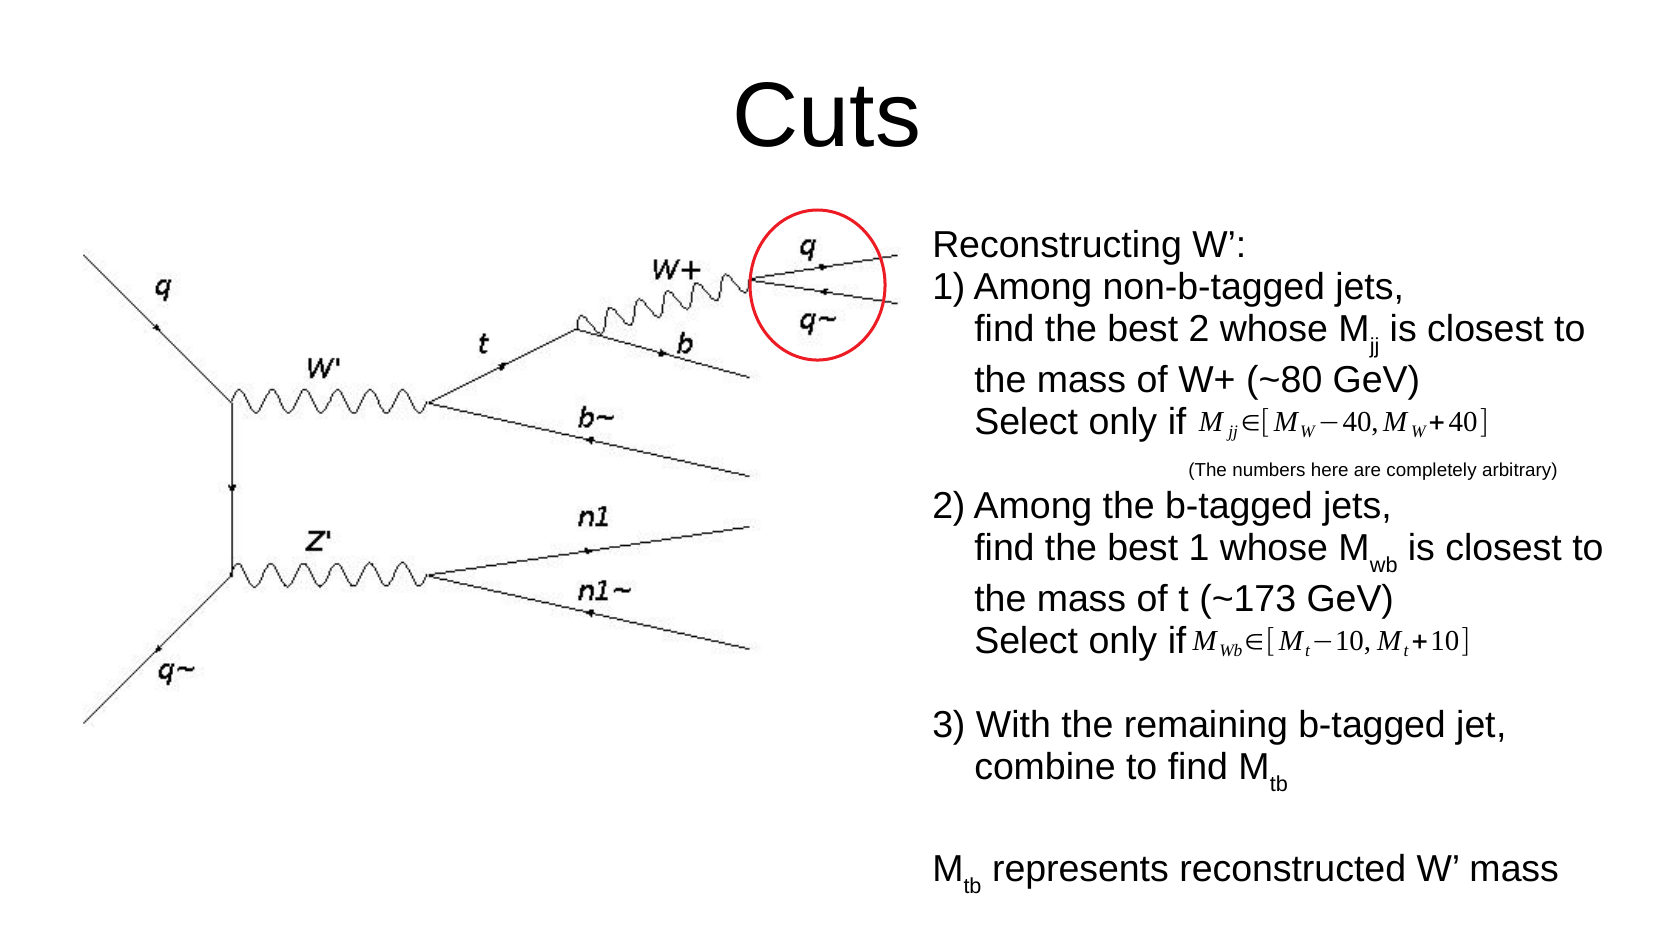

# Cuts
Reconstructing W’:
1) Among non-b-tagged jets,
 find the best 2 whose Mjj is closest to
 the mass of W+ (~80 GeV)
 Select only if
 (The numbers here are completely arbitrary)
2) Among the b-tagged jets,
 find the best 1 whose Mwb is closest to
 the mass of t (~173 GeV)
 Select only if
3) With the remaining b-tagged jet,
 combine to find Mtb
Mtb represents reconstructed W’ mass